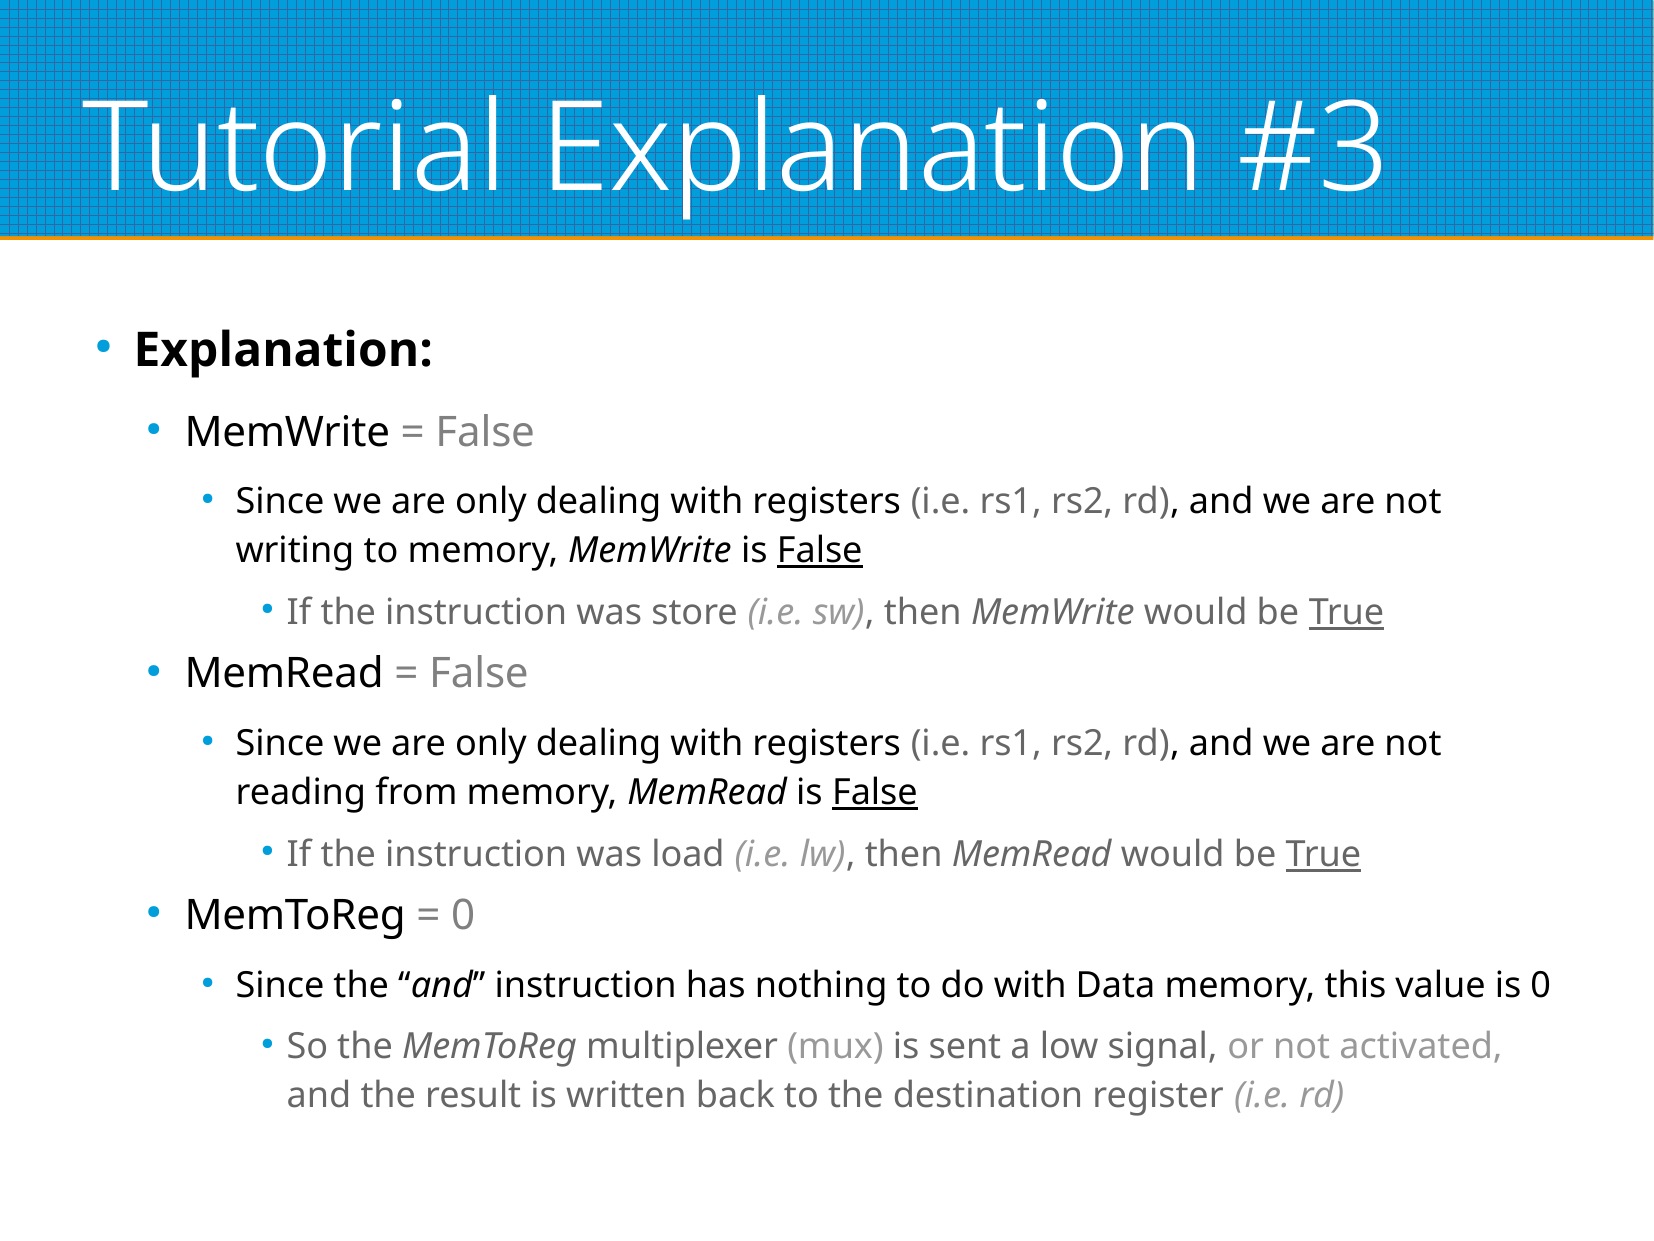

# Tutorial Explanation #3
Explanation:
MemWrite = False
Since we are only dealing with registers (i.e. rs1, rs2, rd), and we are not writing to memory, MemWrite is False
If the instruction was store (i.e. sw), then MemWrite would be True
MemRead = False
Since we are only dealing with registers (i.e. rs1, rs2, rd), and we are not reading from memory, MemRead is False
If the instruction was load (i.e. lw), then MemRead would be True
MemToReg = 0
Since the ‘‘and’’ instruction has nothing to do with Data memory, this value is 0
So the MemToReg multiplexer (mux) is sent a low signal, or not activated, and the result is written back to the destination register (i.e. rd)